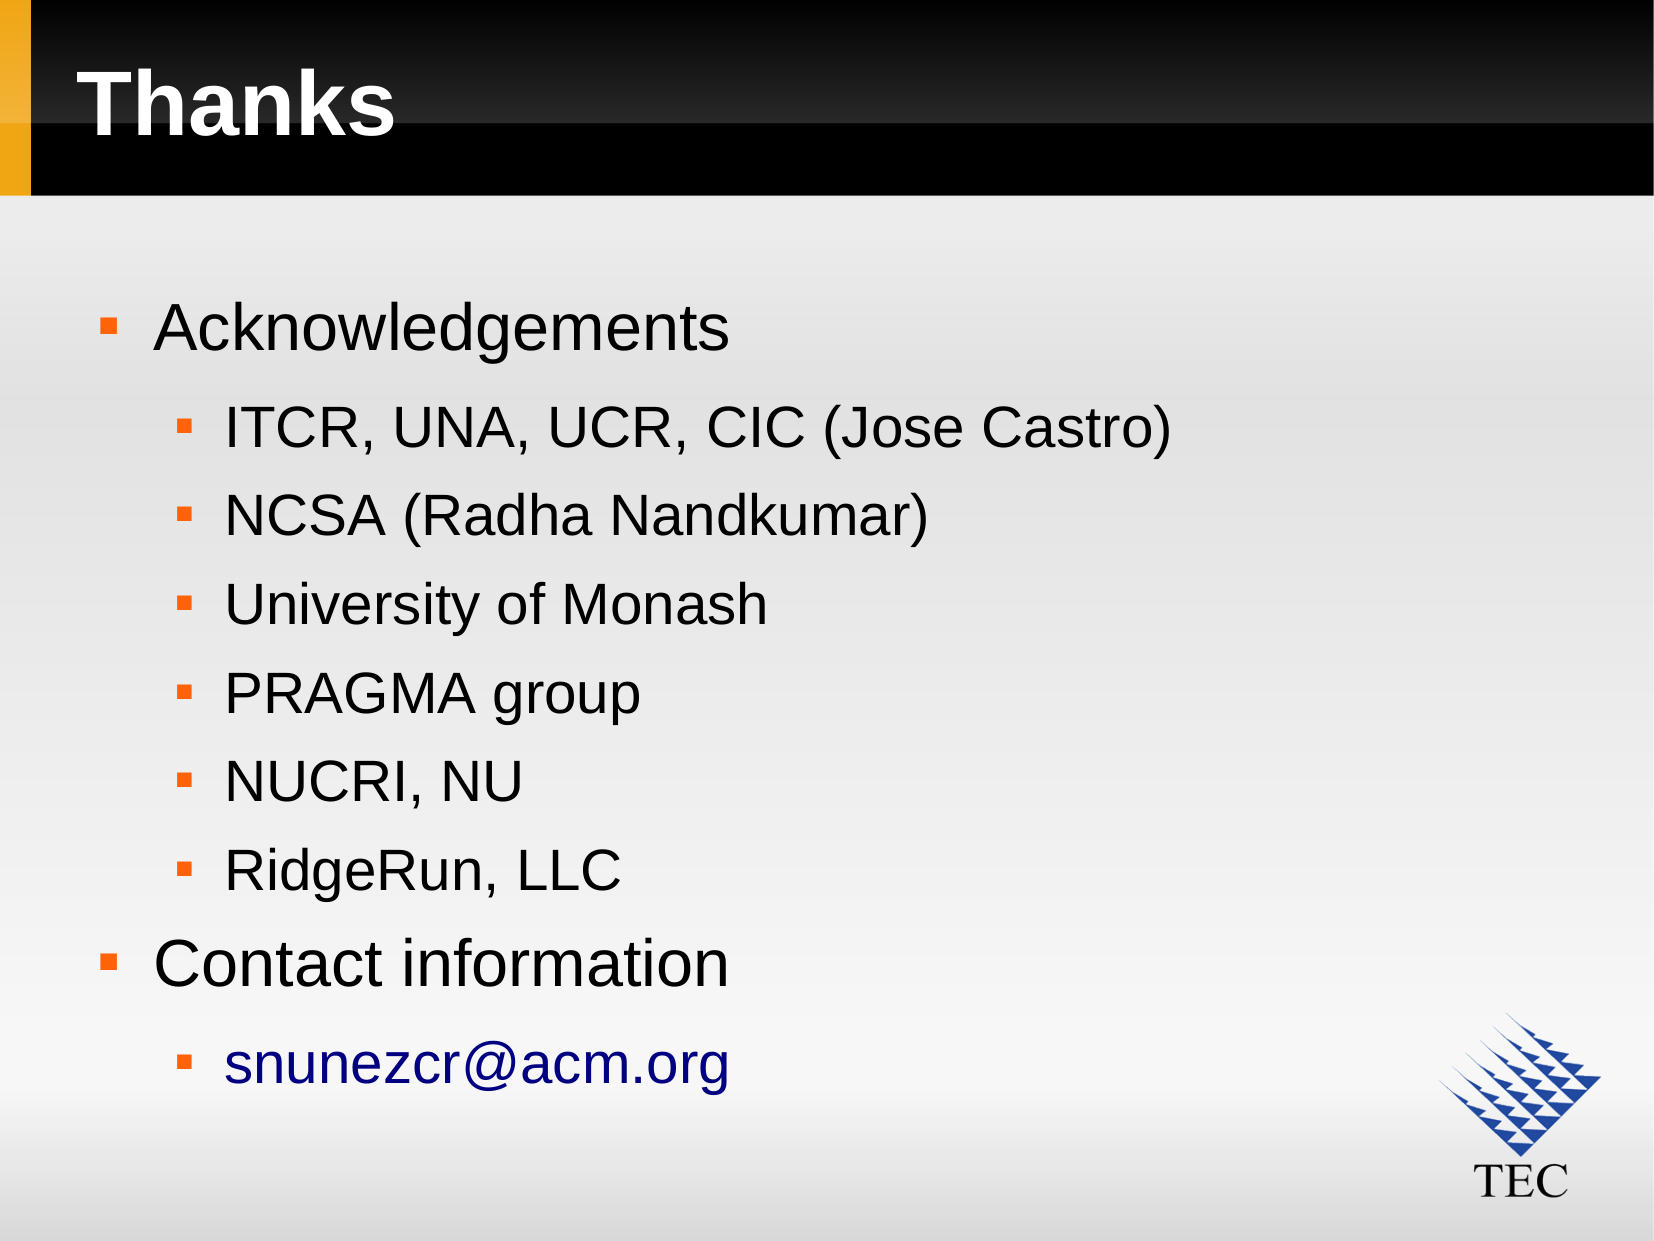

# Thanks
Acknowledgements
ITCR, UNA, UCR, CIC (Jose Castro)
NCSA (Radha Nandkumar)
University of Monash
PRAGMA group
NUCRI, NU
RidgeRun, LLC
Contact information
snunezcr@acm.org